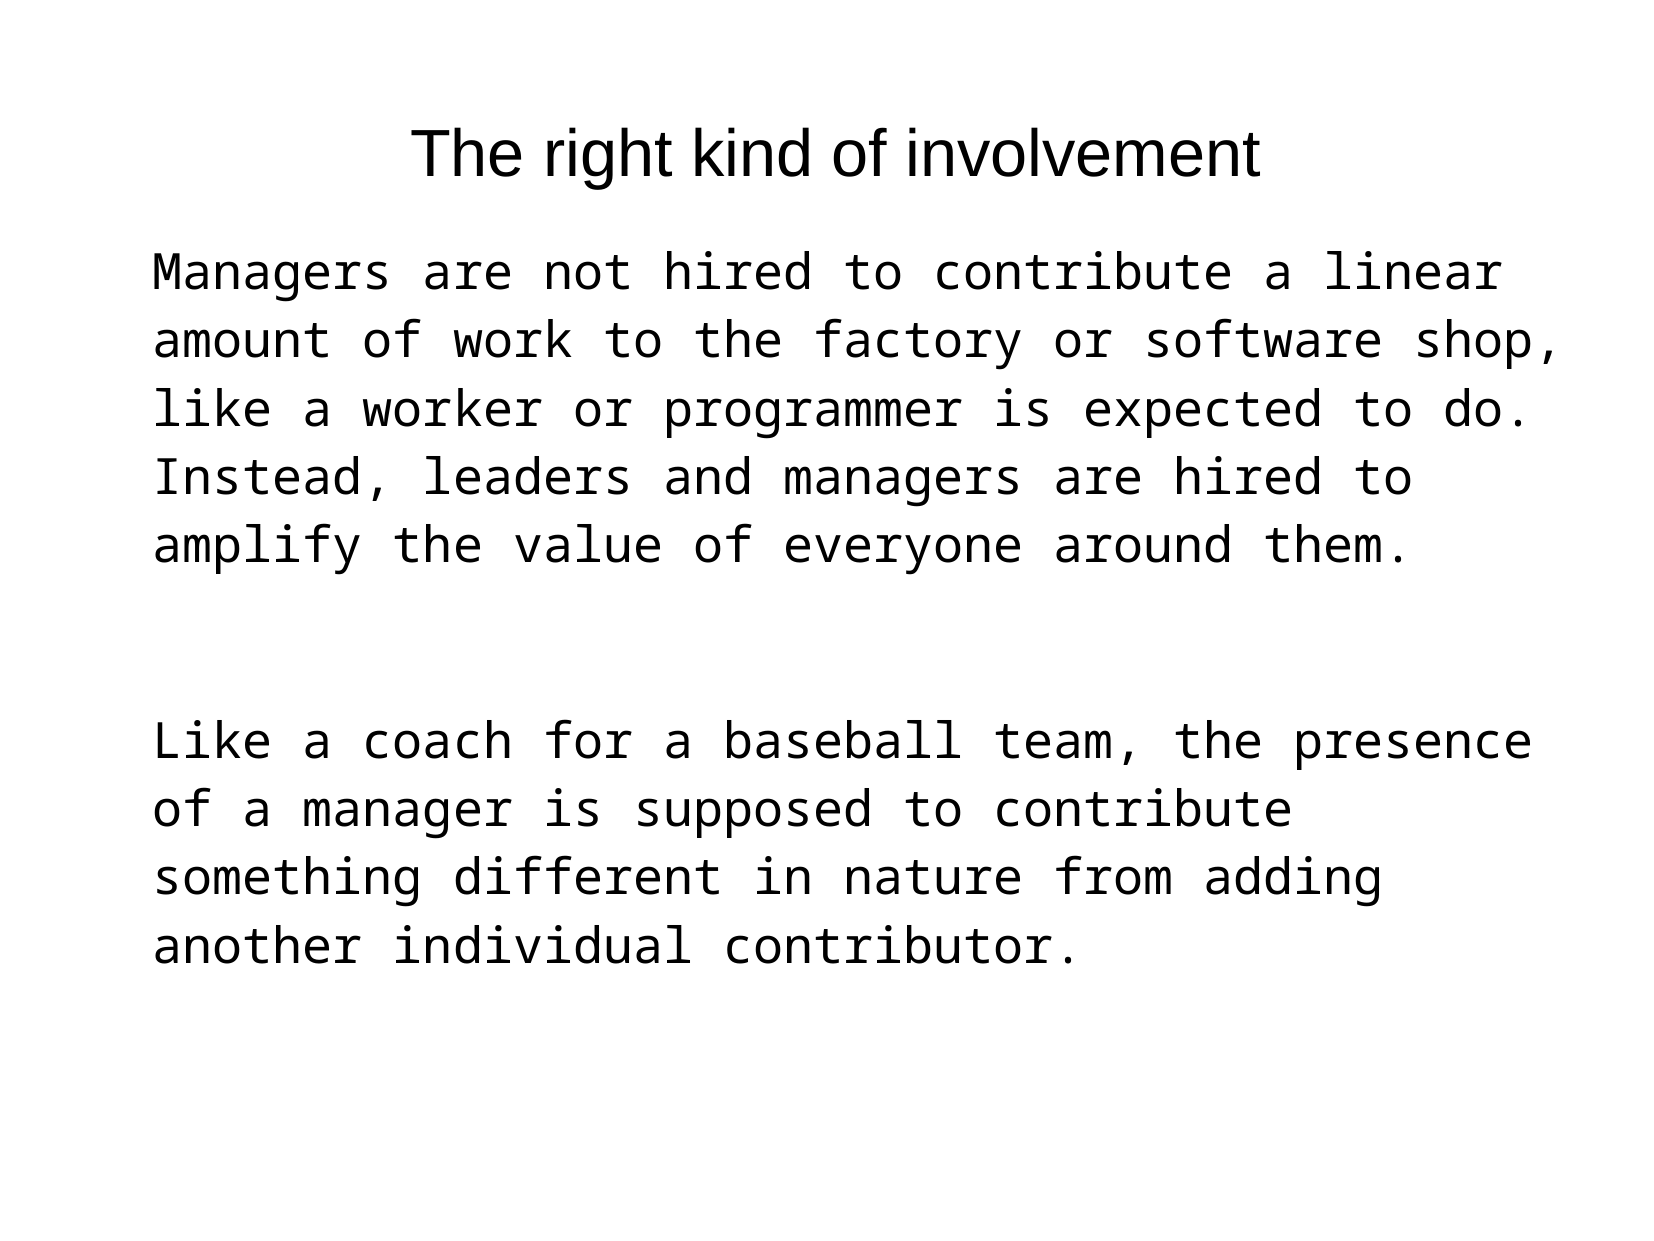

# The right kind of involvement
Managers are not hired to contribute a linear amount of work to the factory or software shop, like a worker or programmer is expected to do. Instead, leaders and managers are hired to amplify the value of everyone around them.
Like a coach for a baseball team, the presence of a manager is supposed to contribute something different in nature from adding another individual contributor.